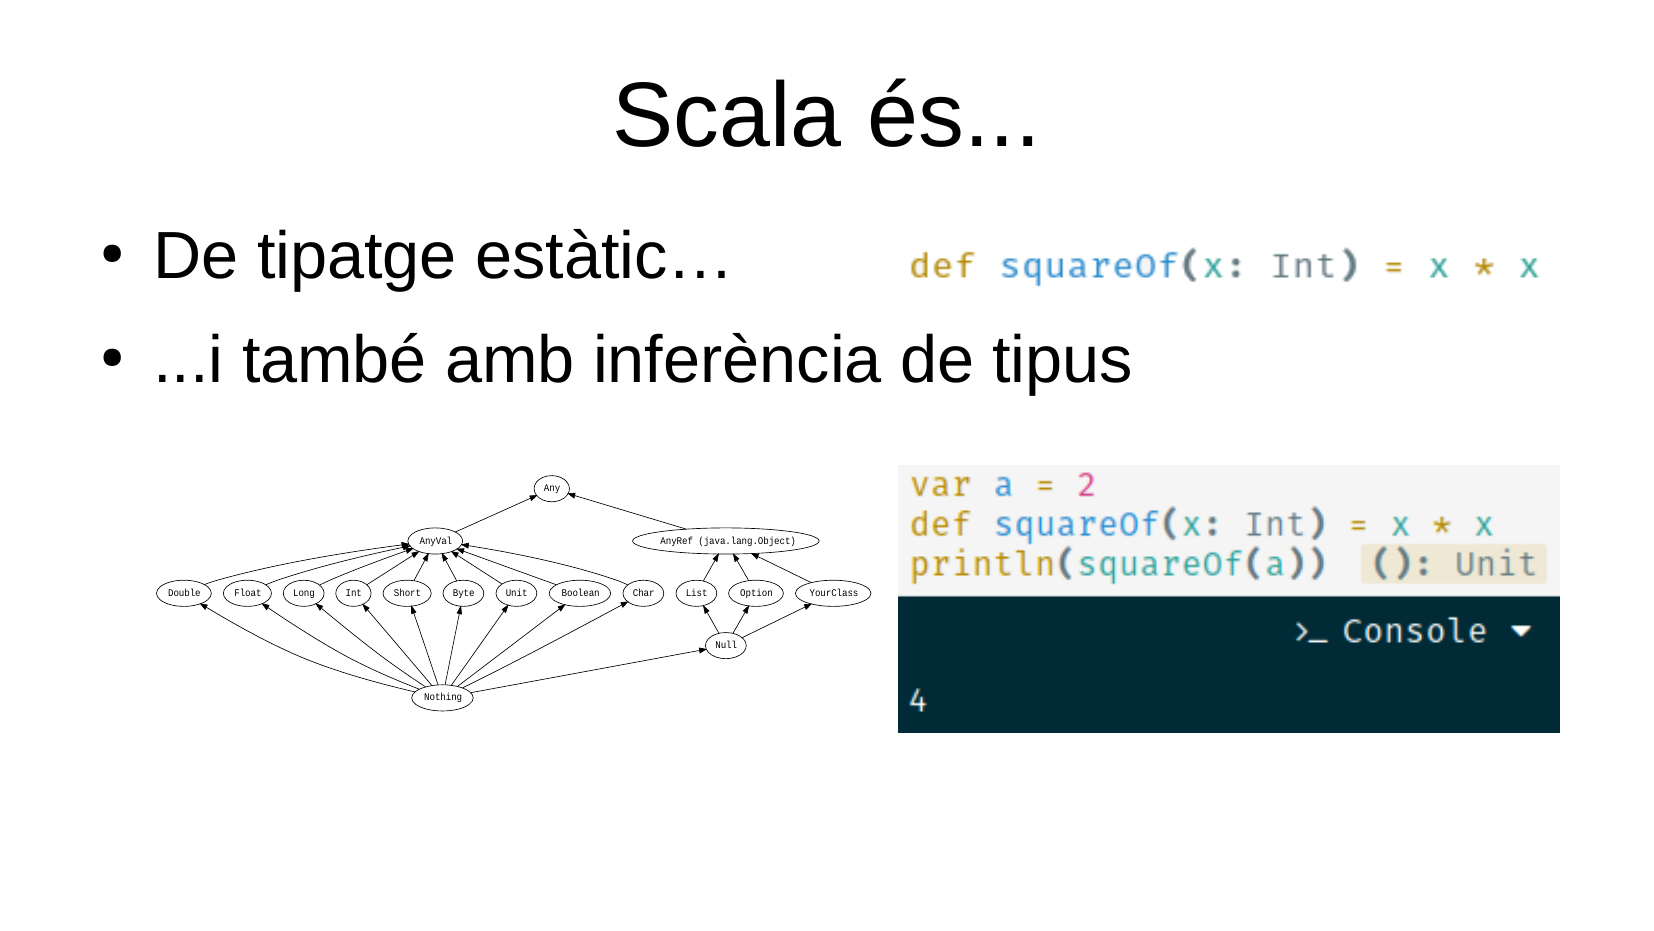

# Scala és...
De tipatge estàtic…
...i també amb inferència de tipus